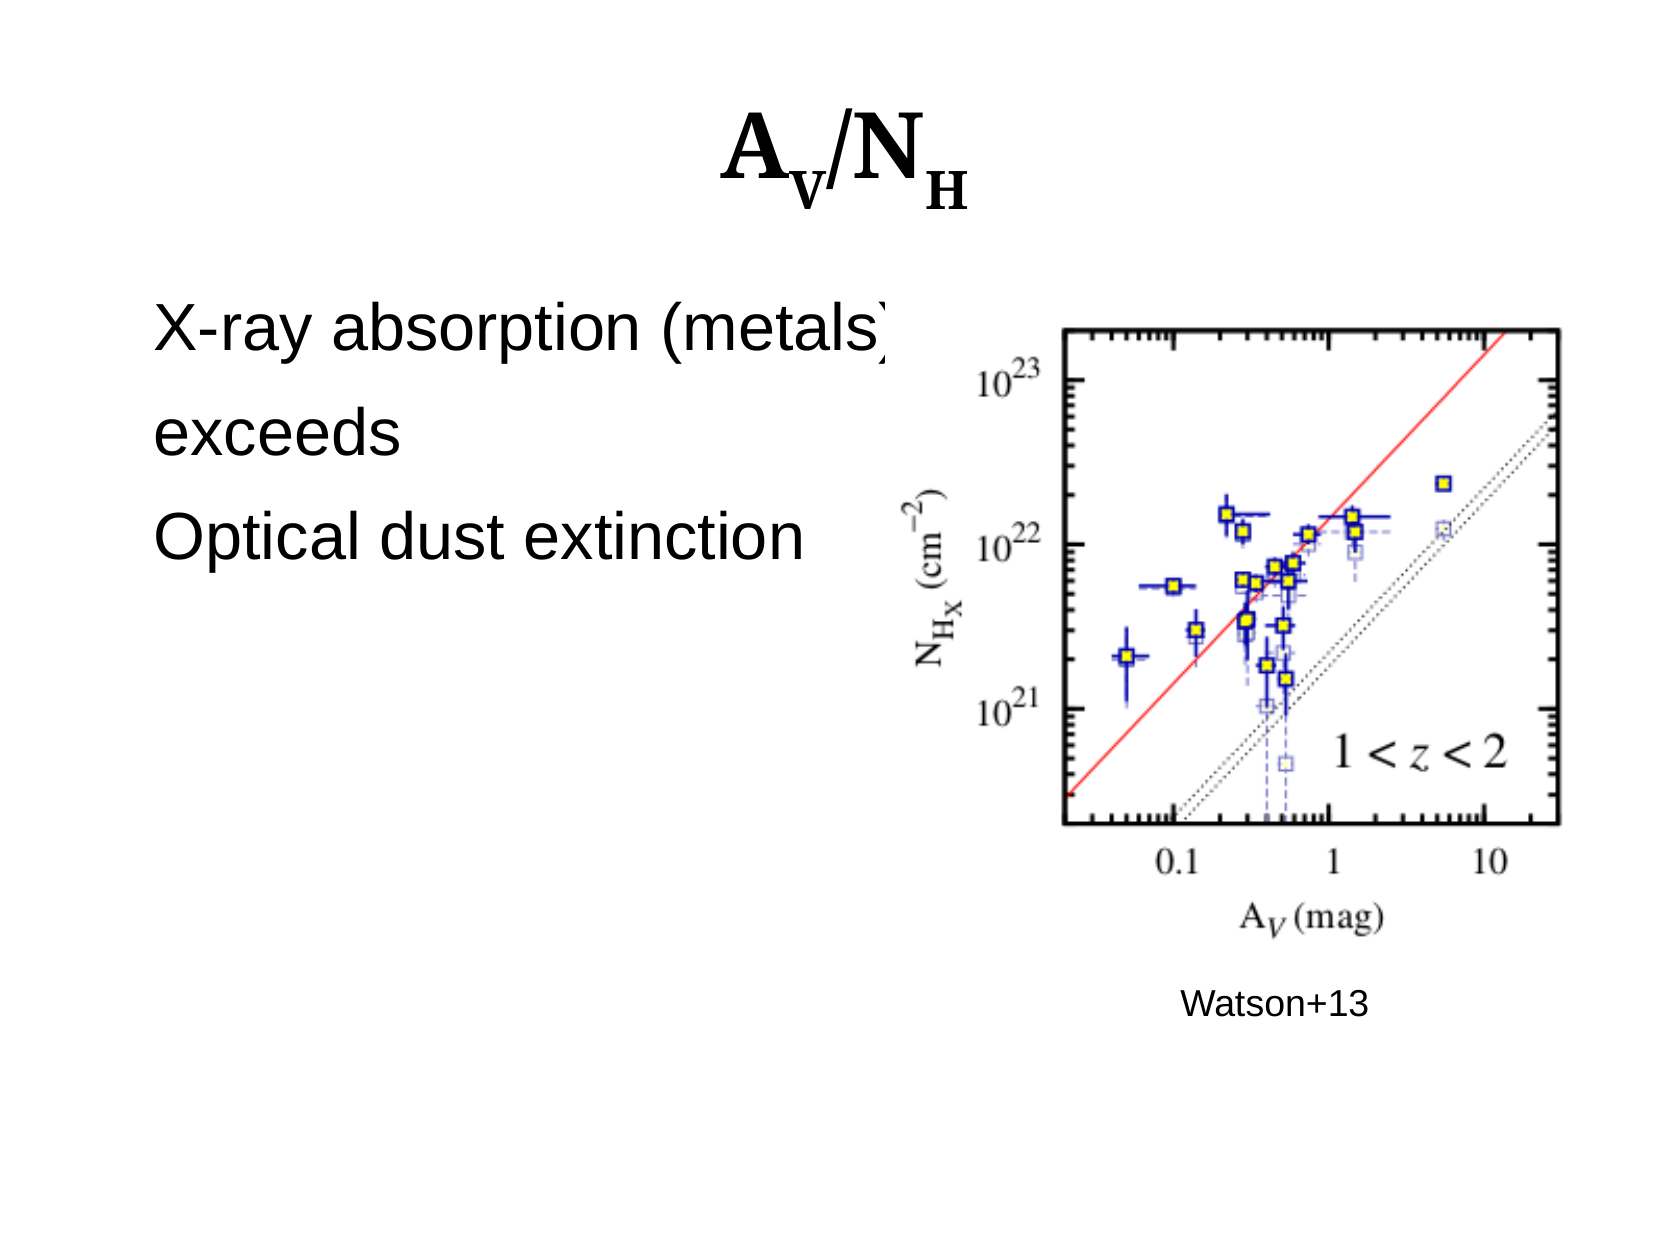

# AV/NH
X-ray absorption (metals)
exceeds
Optical dust extinction
Watson+13